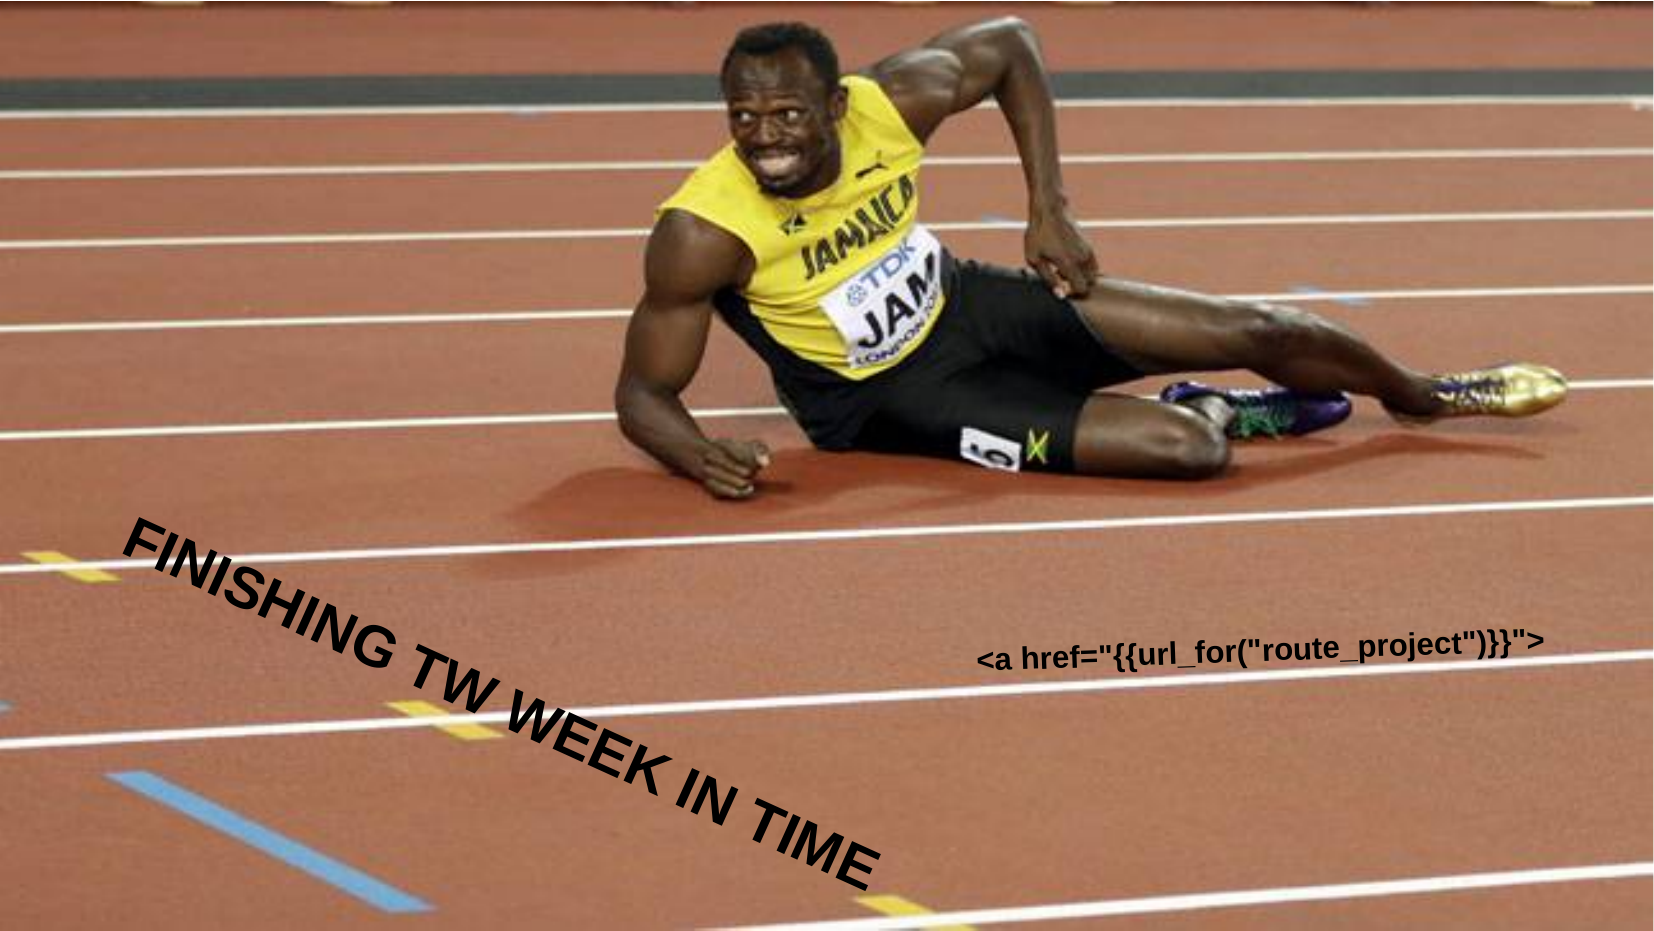

<a href="{{url_for("route_project")}}">
FINISHING TW WEEK IN TIME